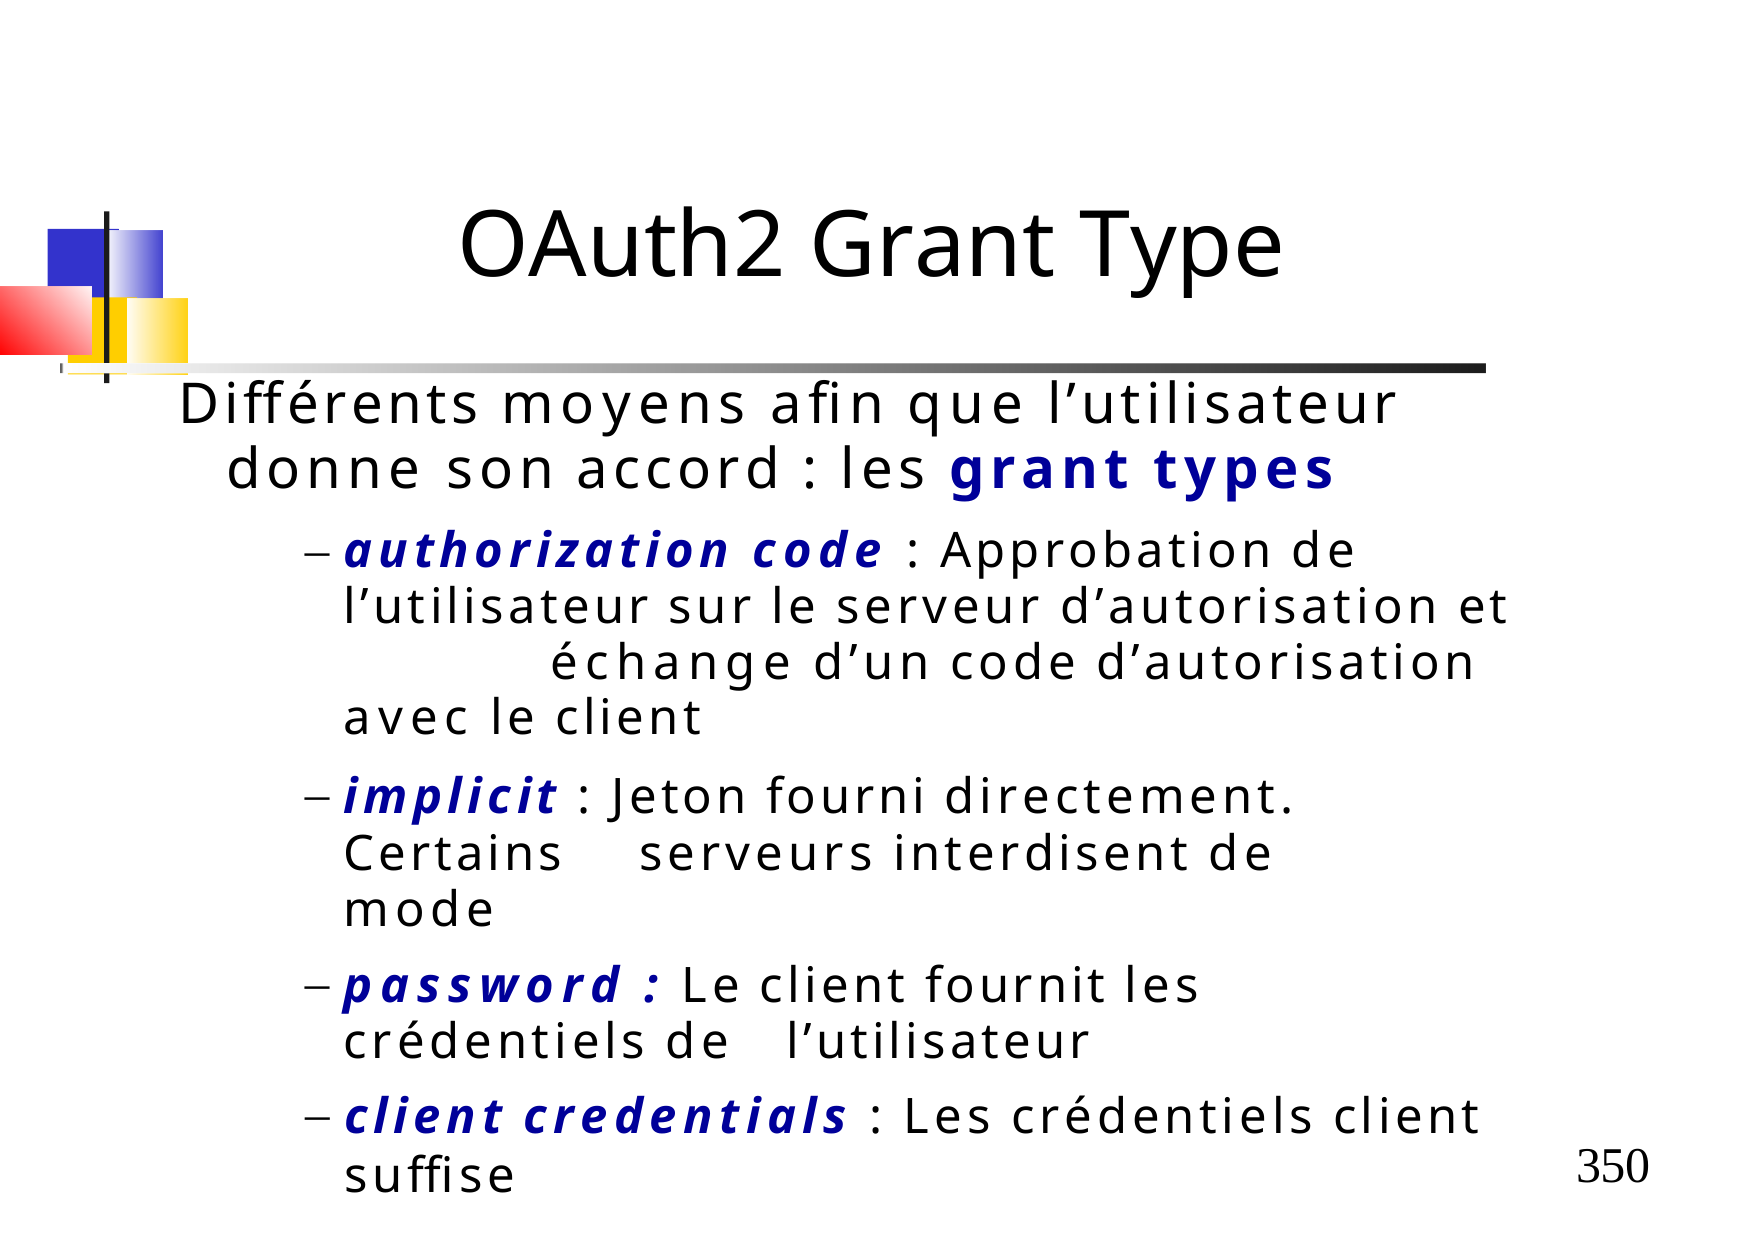

# OAuth2 Grant Type
Différents moyens afin que l’utilisateur donne son accord : les grant types
authorization code : Approbation de 	l’utilisateur sur le serveur d’autorisation et 	échange d’un code d’autorisation avec le client
implicit : Jeton fourni directement. Certains 	serveurs interdisent de mode
password : Le client fournit les crédentiels de 	l’utilisateur
client credentials : Les crédentiels client suffise
350